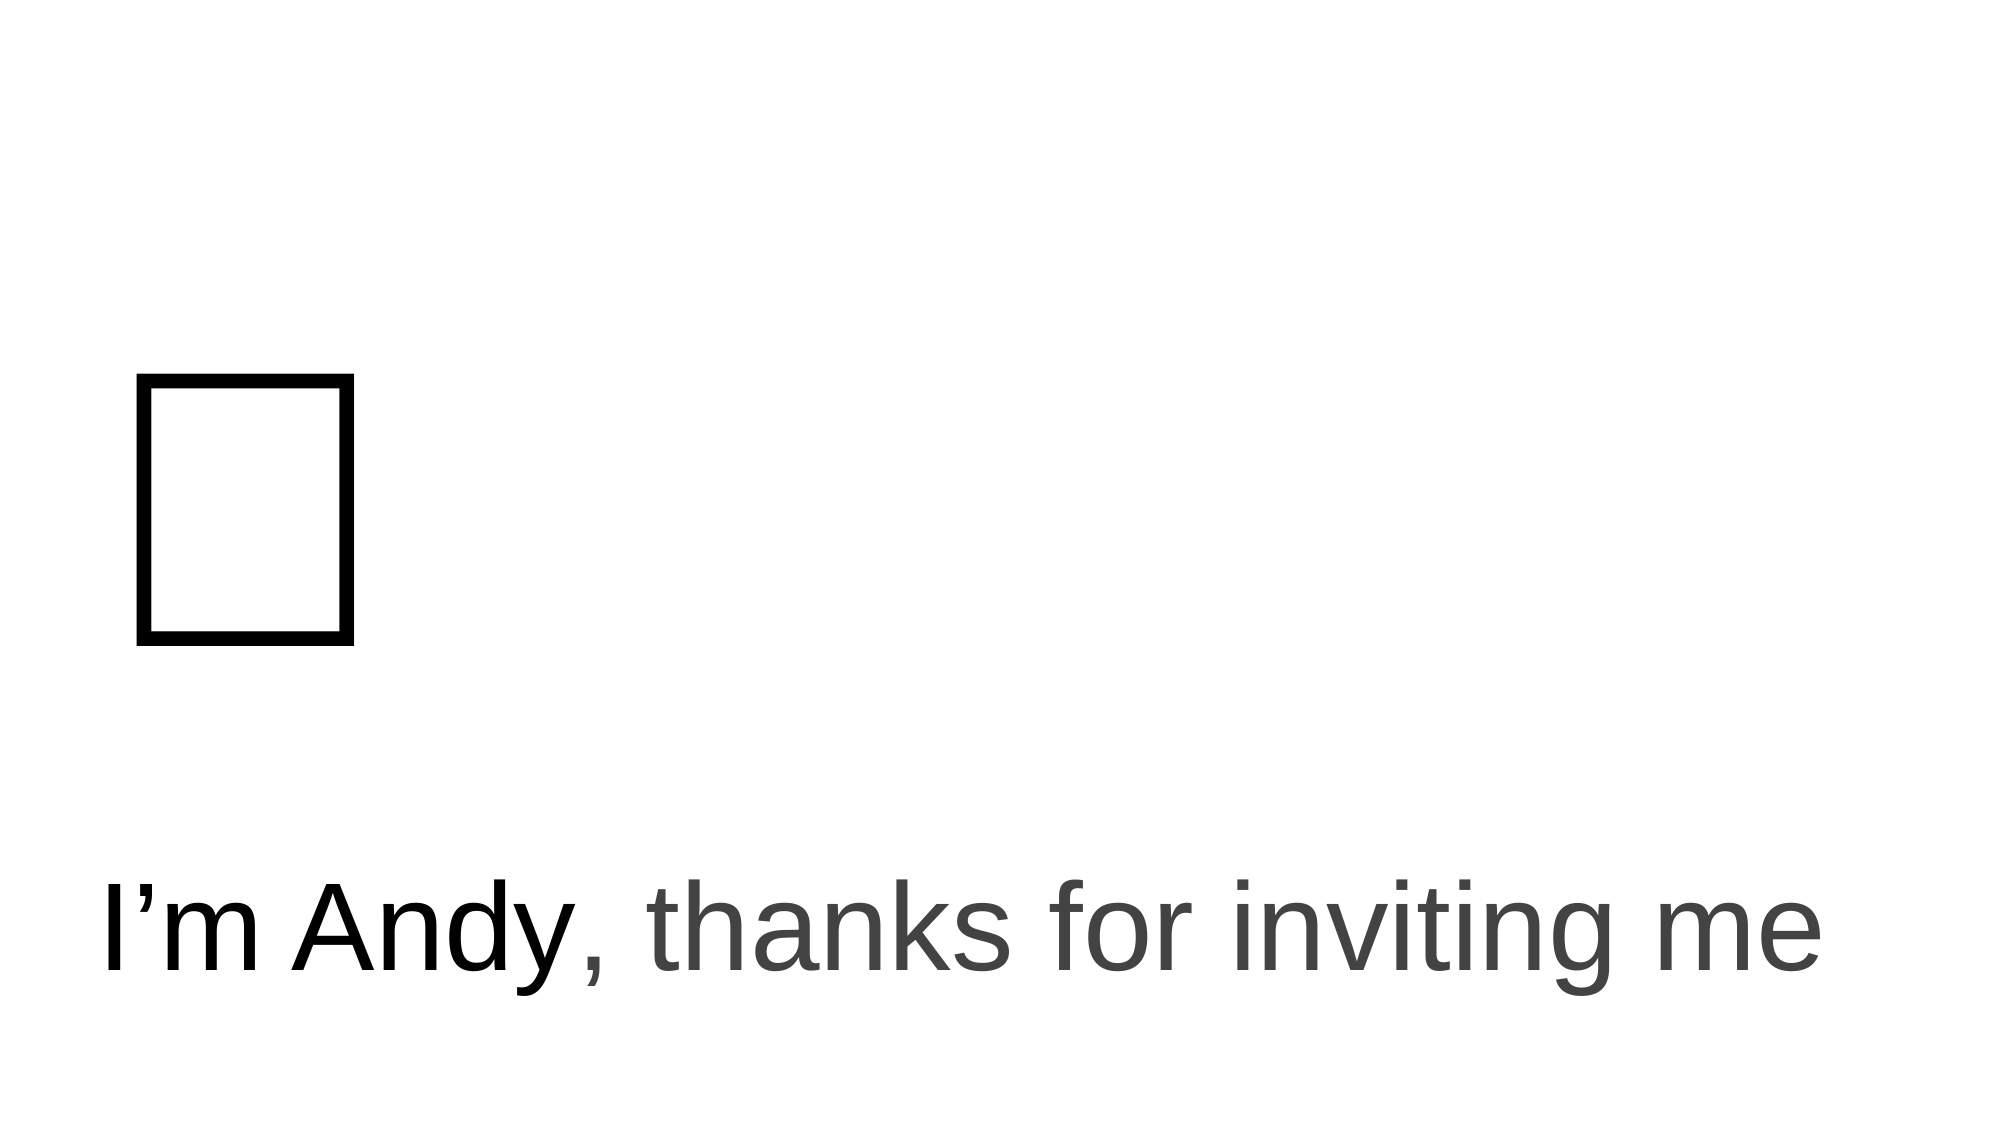

👋
I’m Andy, thanks for inviting me